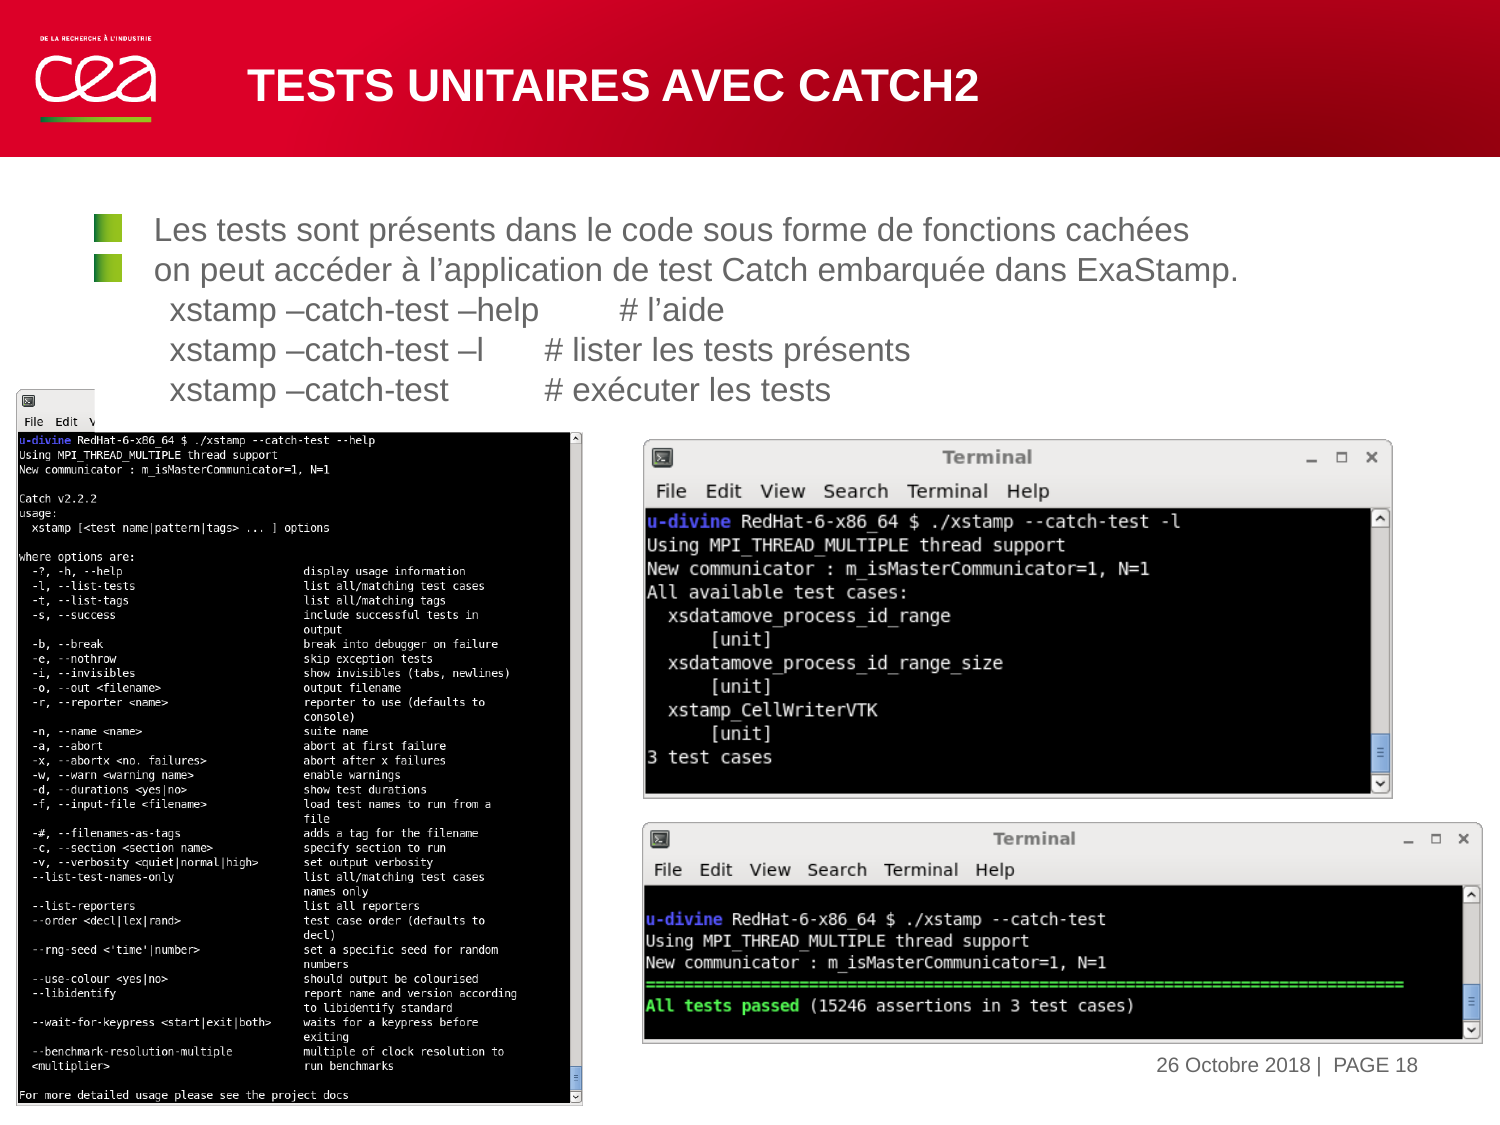

# Tests unitaires avec catch2
Les tests sont présents dans le code sous forme de fonctions cachées
on peut accéder à l’application de test Catch embarquée dans ExaStamp.
	xstamp –catch-test –help 	# l’aide
	xstamp –catch-test –l	# lister les tests présents
	xstamp –catch-test 		# exécuter les tests
| PAGE
26 Octobre 2018